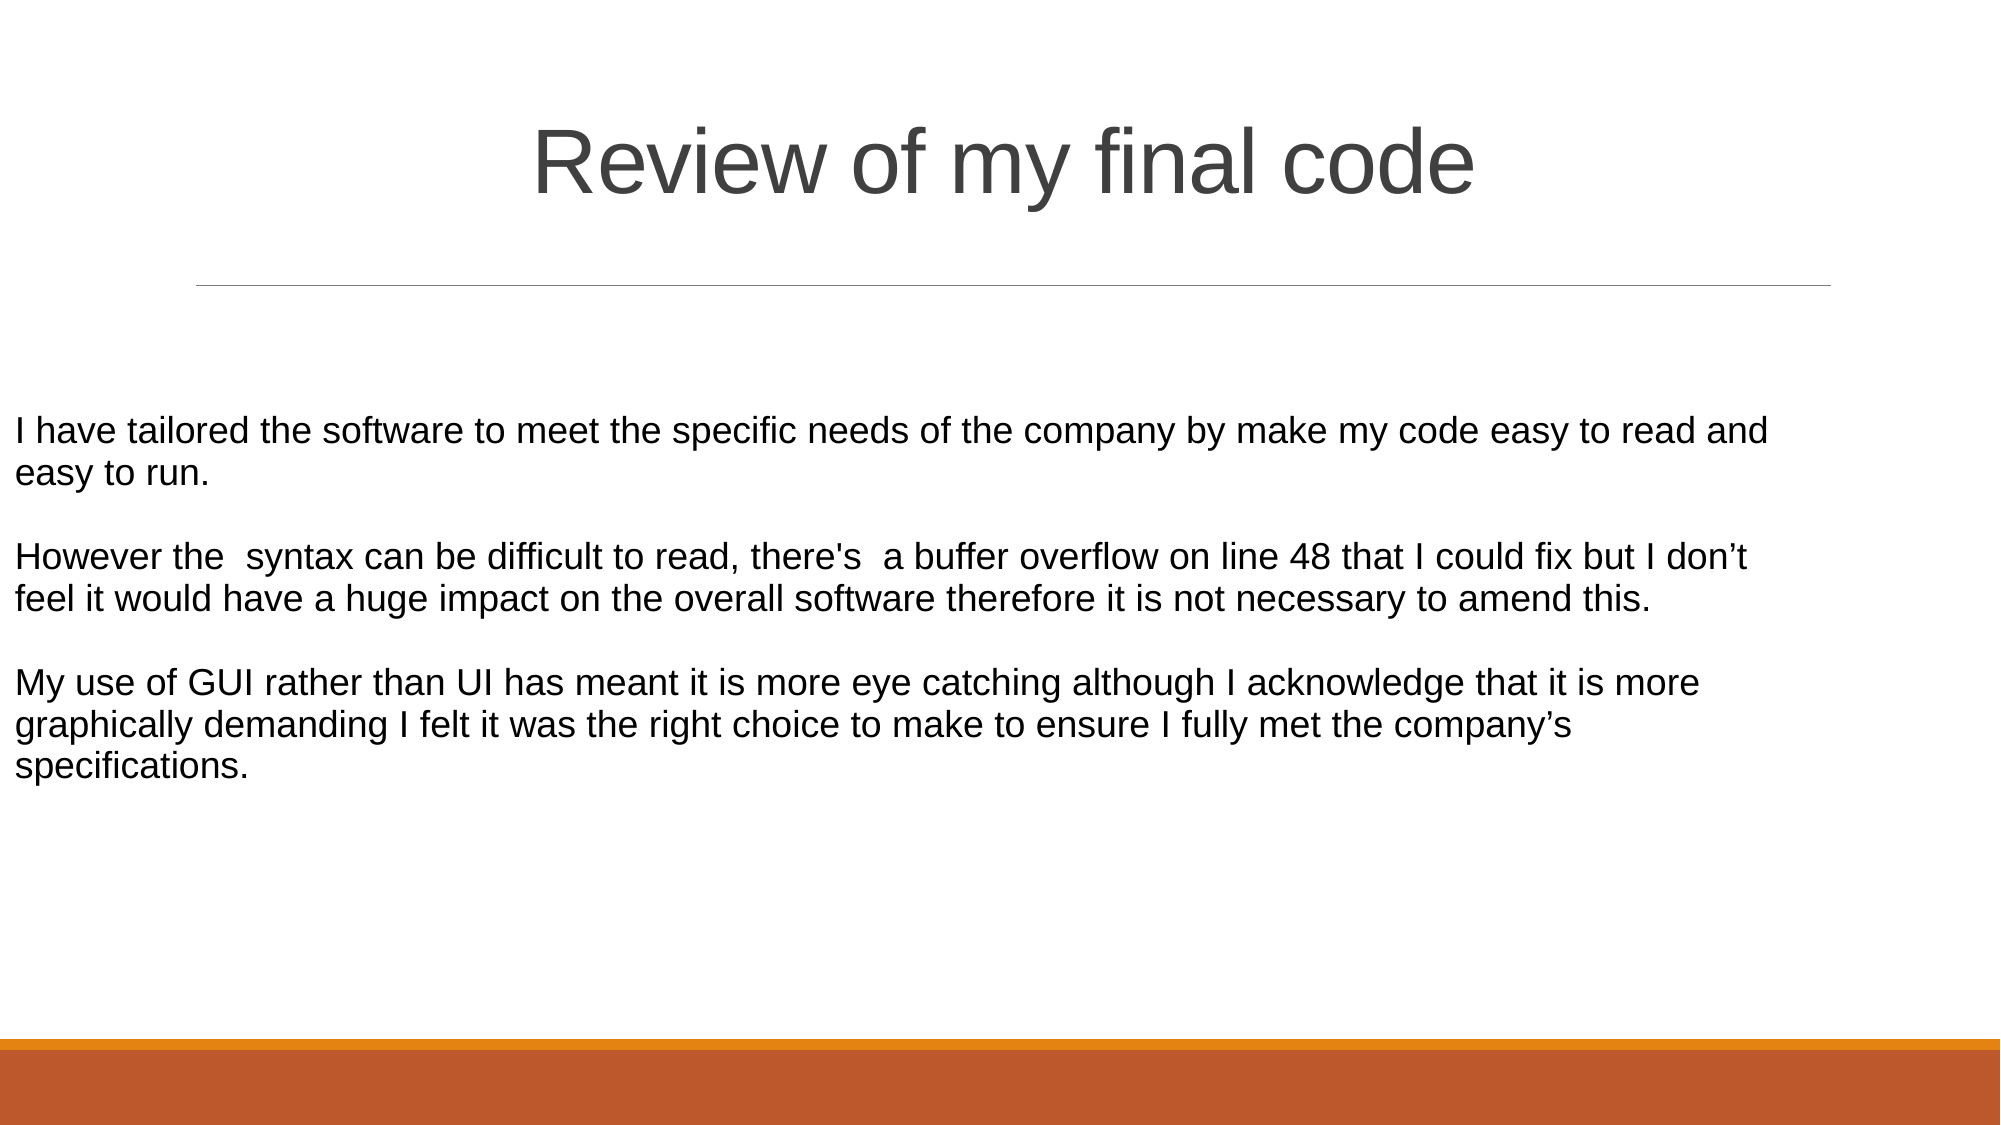

# Review of my final code
I have tailored the software to meet the specific needs of the company by make my code easy to read and easy to run.
However the syntax can be difficult to read, there's a buffer overflow on line 48 that I could fix but I don’t feel it would have a huge impact on the overall software therefore it is not necessary to amend this.
My use of GUI rather than UI has meant it is more eye catching although I acknowledge that it is more graphically demanding I felt it was the right choice to make to ensure I fully met the company’s specifications.